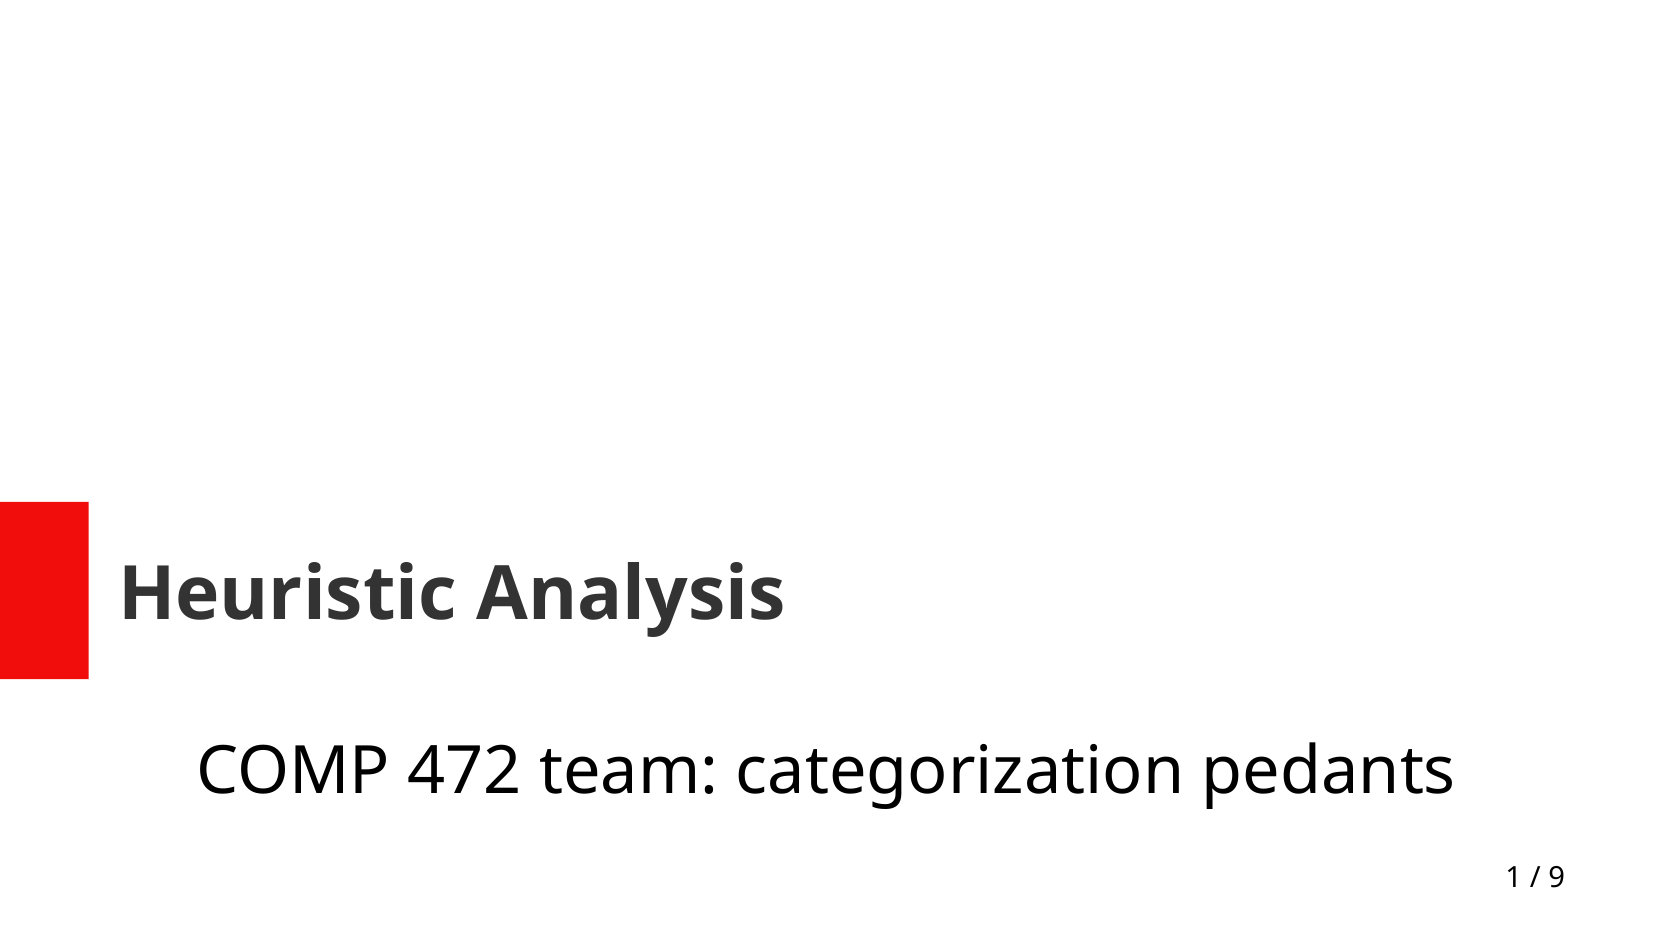

# Heuristic Analysis
COMP 472 team: categorization pedants
1